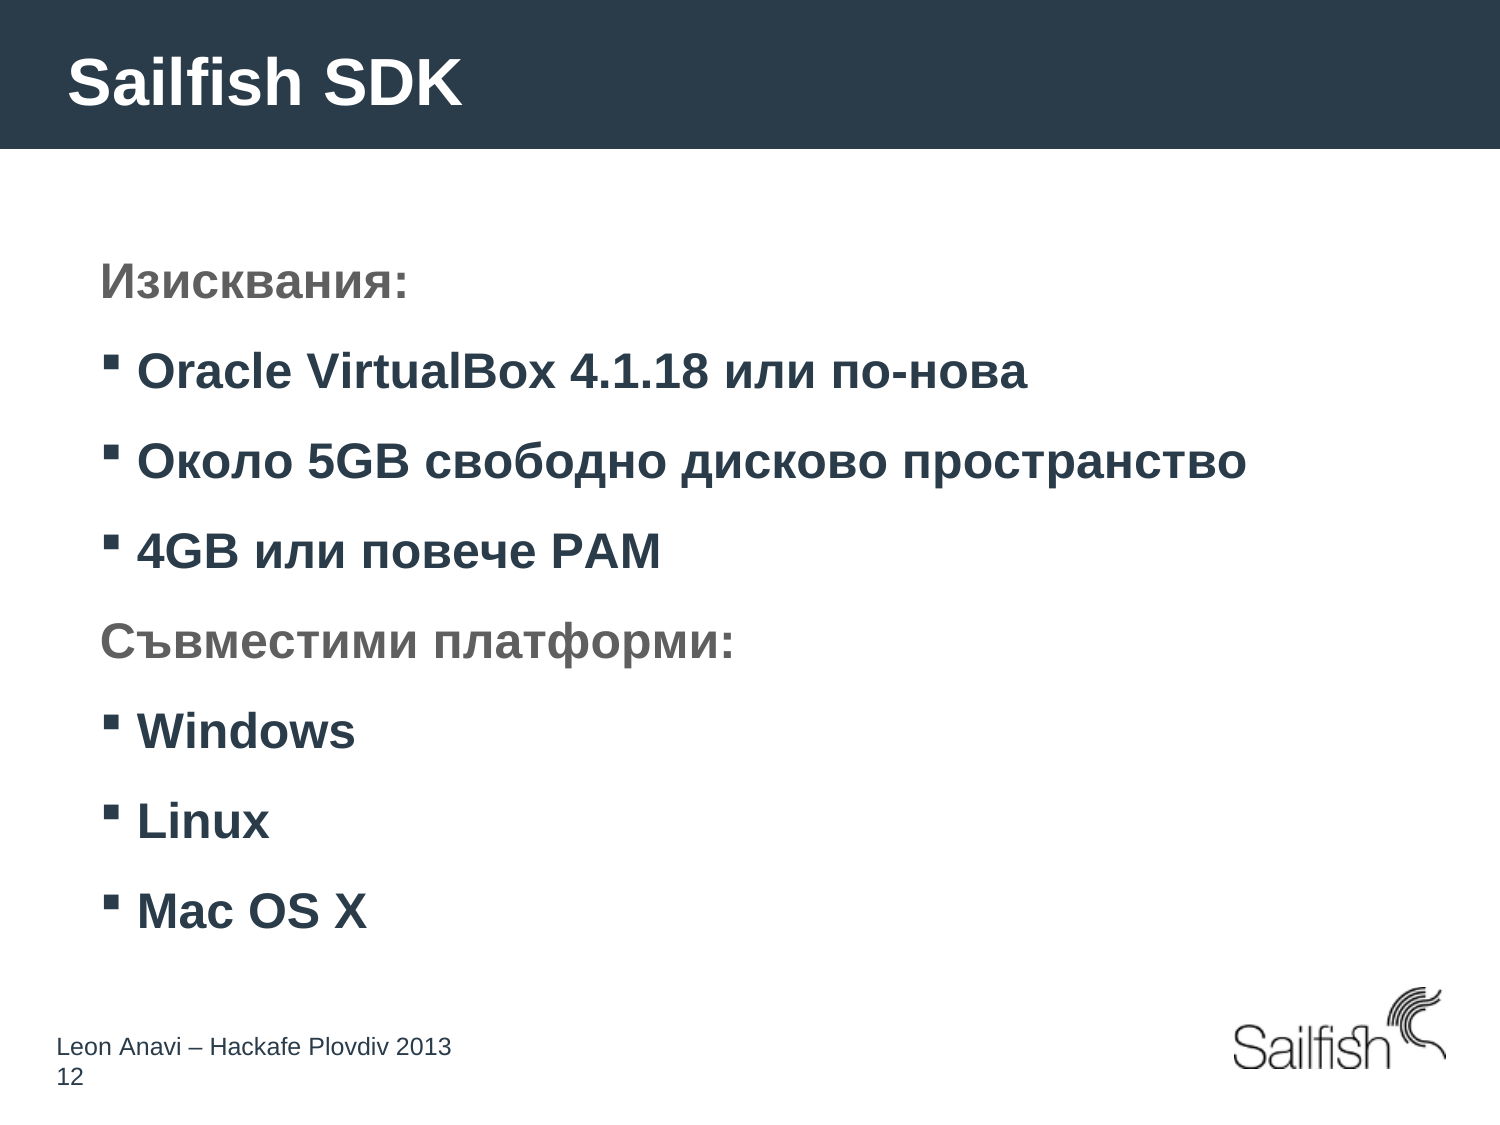

Sailfish SDK
Изисквания:
 Oracle VirtualBox 4.1.18 или по-нова
 Около 5GB свободно дисково пространство
 4GB или повече РАМ
Съвместими платформи:
 Windows
 Linux
 Mac OS X